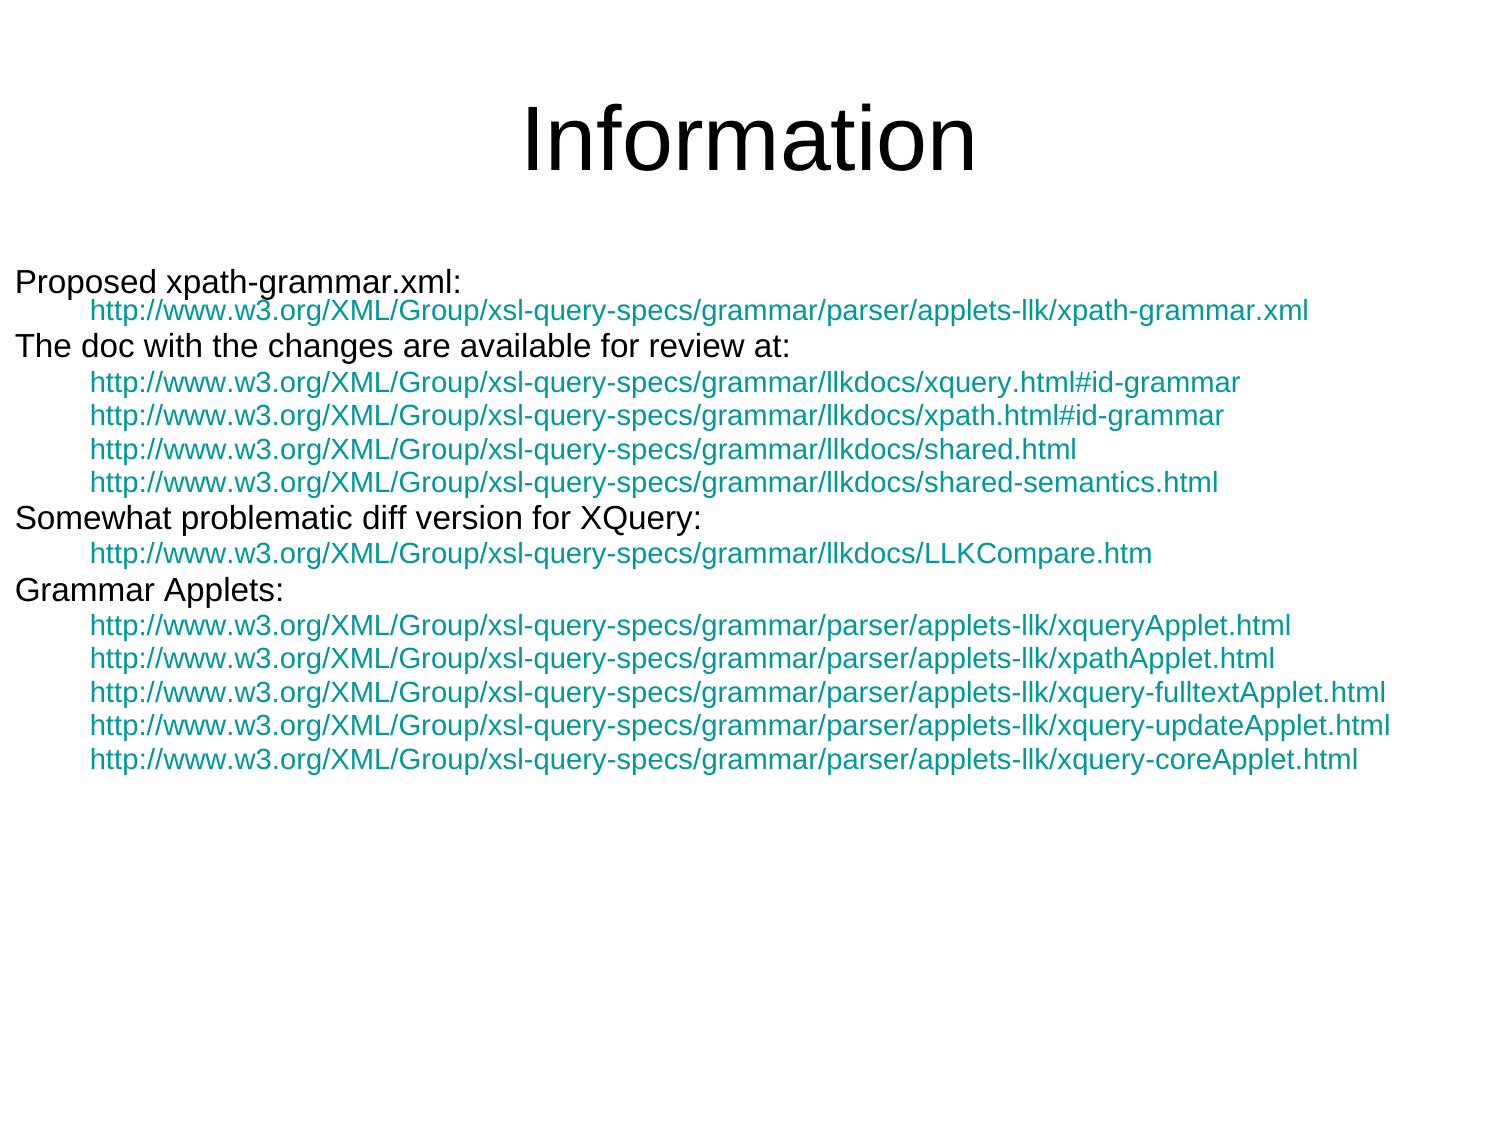

# Information
Proposed xpath-grammar.xml:
http://www.w3.org/XML/Group/xsl-query-specs/grammar/parser/applets-llk/xpath-grammar.xml
The doc with the changes are available for review at:
http://www.w3.org/XML/Group/xsl-query-specs/grammar/llkdocs/xquery.html#id-grammar
http://www.w3.org/XML/Group/xsl-query-specs/grammar/llkdocs/xpath.html#id-grammar
http://www.w3.org/XML/Group/xsl-query-specs/grammar/llkdocs/shared.html
http://www.w3.org/XML/Group/xsl-query-specs/grammar/llkdocs/shared-semantics.html
Somewhat problematic diff version for XQuery:
http://www.w3.org/XML/Group/xsl-query-specs/grammar/llkdocs/LLKCompare.htm
Grammar Applets:
http://www.w3.org/XML/Group/xsl-query-specs/grammar/parser/applets-llk/xqueryApplet.html
http://www.w3.org/XML/Group/xsl-query-specs/grammar/parser/applets-llk/xpathApplet.html
http://www.w3.org/XML/Group/xsl-query-specs/grammar/parser/applets-llk/xquery-fulltextApplet.html
http://www.w3.org/XML/Group/xsl-query-specs/grammar/parser/applets-llk/xquery-updateApplet.html
http://www.w3.org/XML/Group/xsl-query-specs/grammar/parser/applets-llk/xquery-coreApplet.html